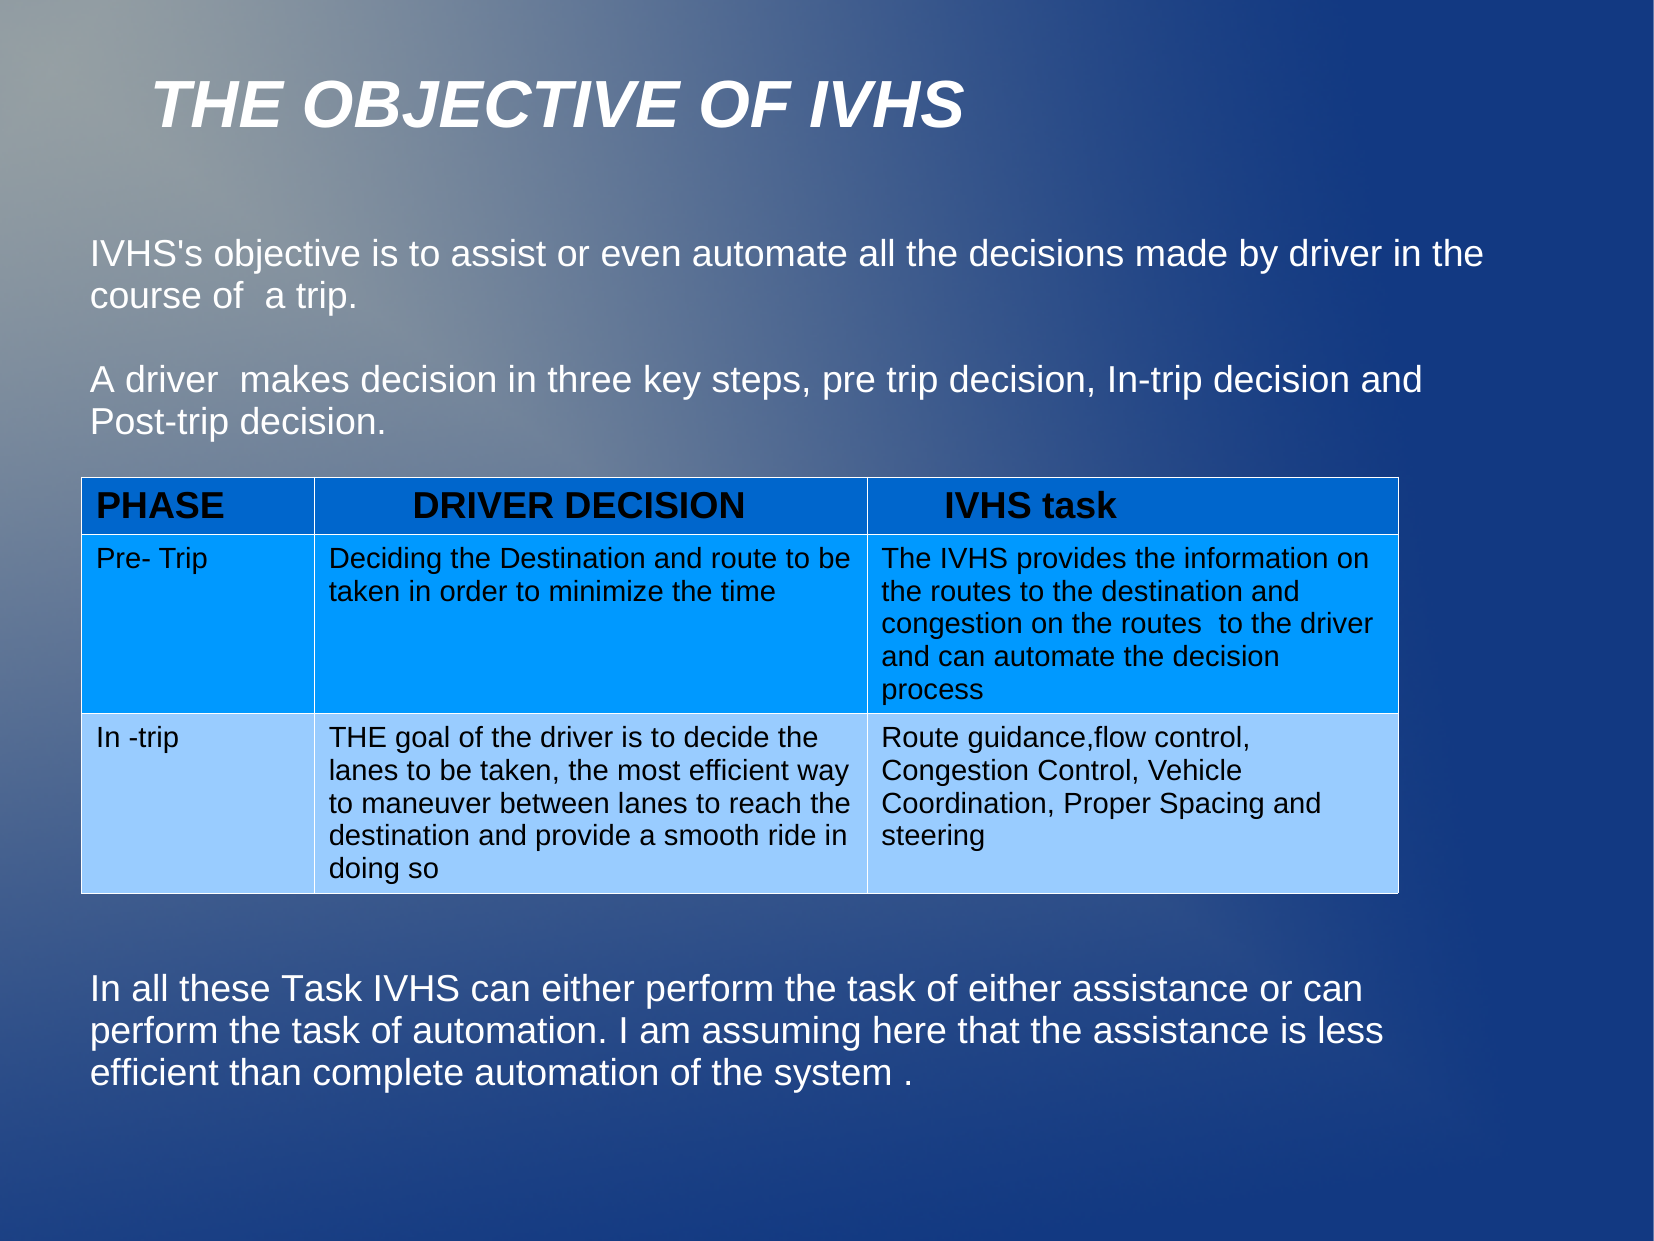

THE OBJECTIVE OF IVHS
IVHS's objective is to assist or even automate all the decisions made by driver in the course of a trip.
A driver makes decision in three key steps, pre trip decision, In-trip decision and Post-trip decision.
| PHASE | DRIVER DECISION | IVHS task |
| --- | --- | --- |
| Pre- Trip | Deciding the Destination and route to be taken in order to minimize the time | The IVHS provides the information on the routes to the destination and congestion on the routes to the driver and can automate the decision process |
| In -trip | THE goal of the driver is to decide the lanes to be taken, the most efficient way to maneuver between lanes to reach the destination and provide a smooth ride in doing so | Route guidance,flow control, Congestion Control, Vehicle Coordination, Proper Spacing and steering |
In all these Task IVHS can either perform the task of either assistance or can perform the task of automation. I am assuming here that the assistance is less efficient than complete automation of the system .